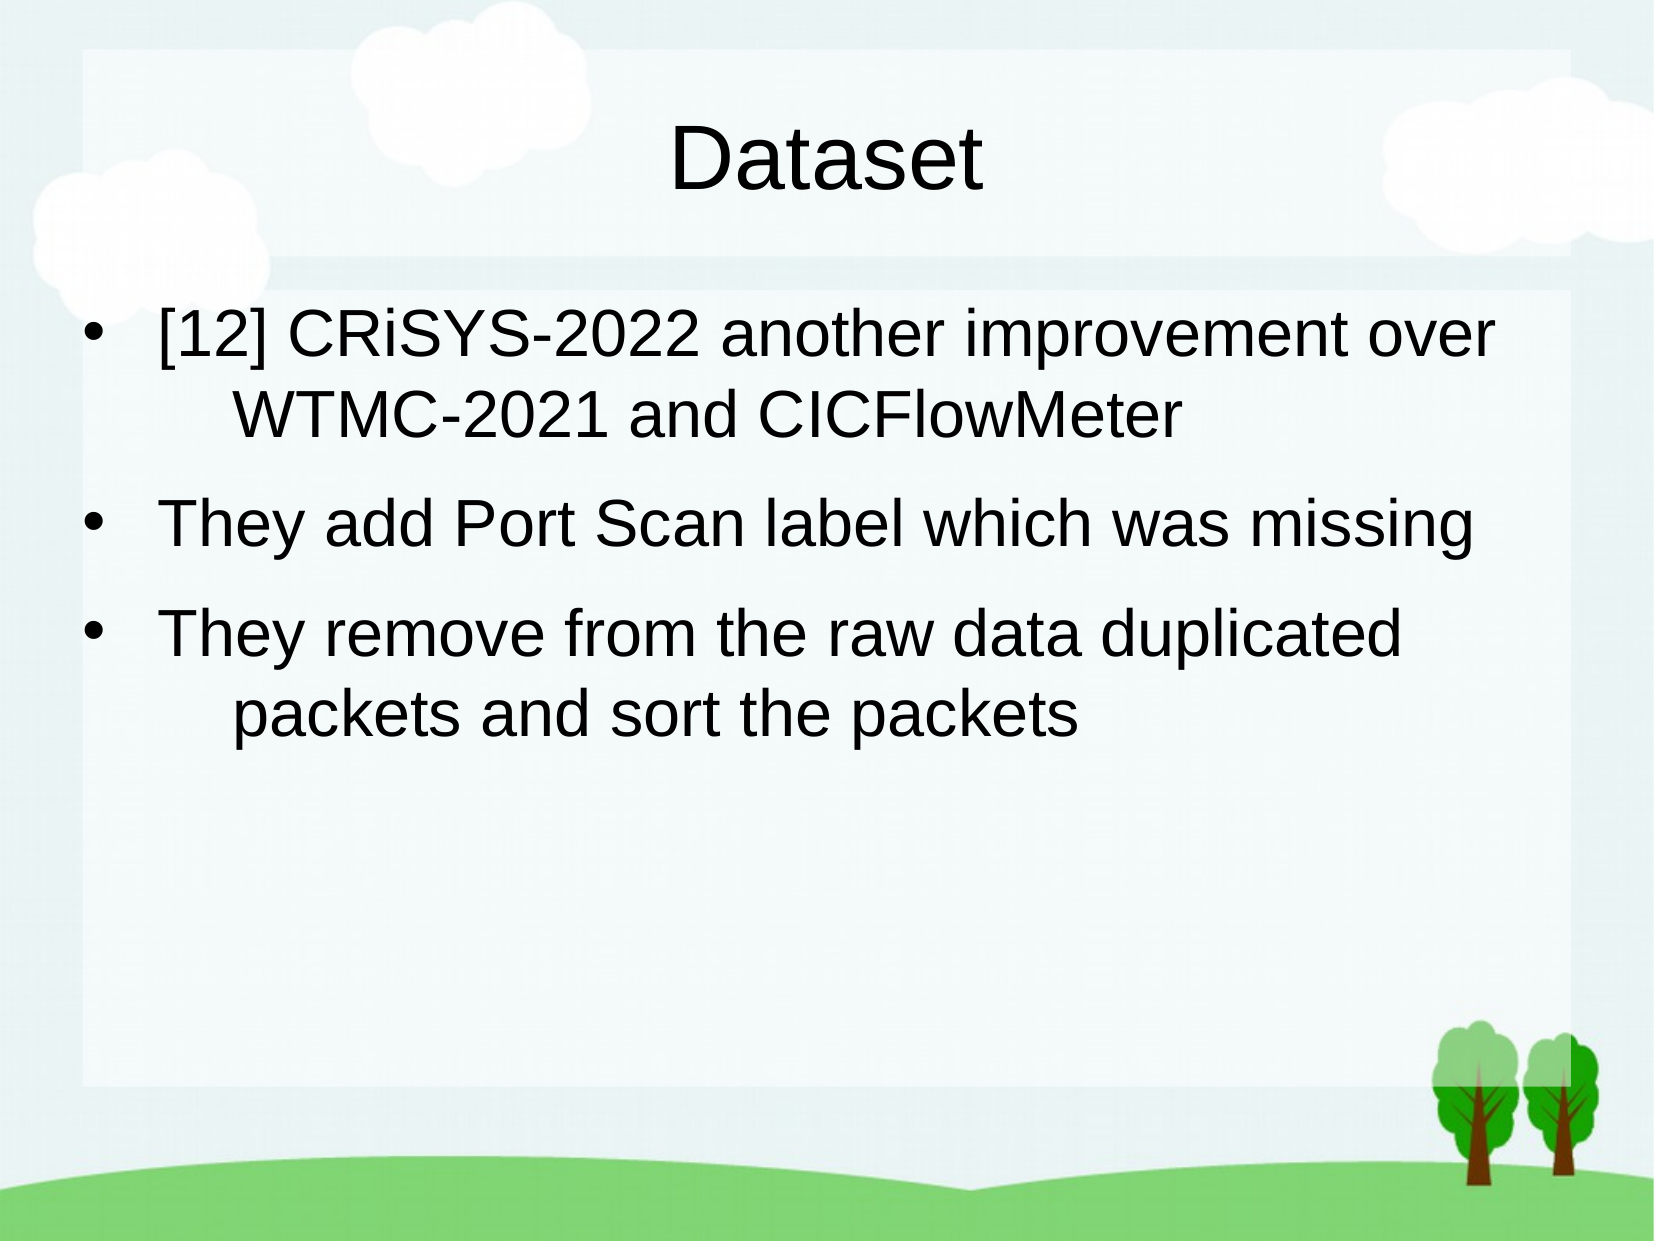

# Dataset
[12] CRiSYS-2022 another improvement over WTMC-2021 and CICFlowMeter
They add Port Scan label which was missing
They remove from the raw data duplicated packets and sort the packets